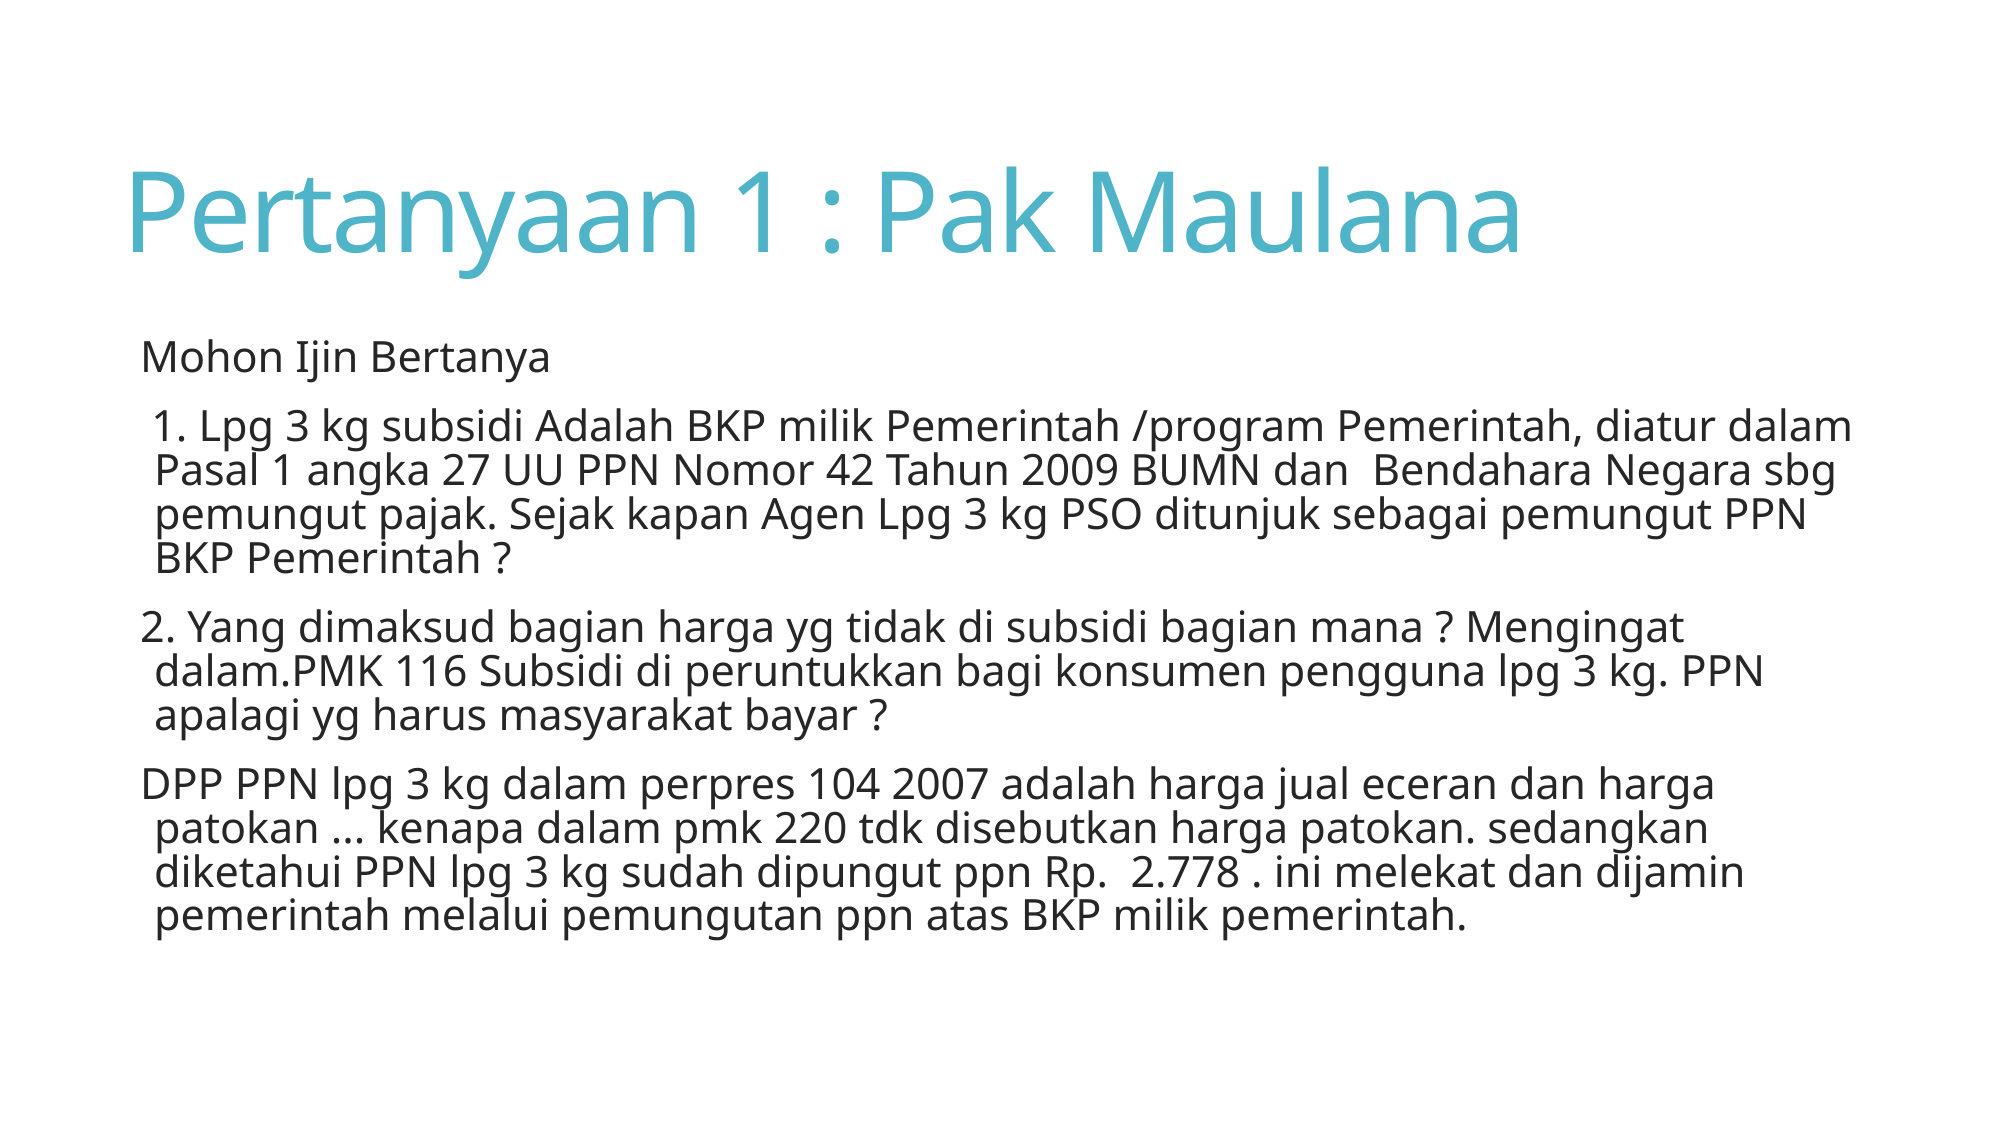

# Pertanyaan 1 : Pak Maulana
Mohon Ijin Bertanya
 1. Lpg 3 kg subsidi Adalah BKP milik Pemerintah /program Pemerintah, diatur dalam Pasal 1 angka 27 UU PPN Nomor 42 Tahun 2009 BUMN dan Bendahara Negara sbg pemungut pajak. Sejak kapan Agen Lpg 3 kg PSO ditunjuk sebagai pemungut PPN BKP Pemerintah ?
2. Yang dimaksud bagian harga yg tidak di subsidi bagian mana ? Mengingat dalam.PMK 116 Subsidi di peruntukkan bagi konsumen pengguna lpg 3 kg. PPN apalagi yg harus masyarakat bayar ?
DPP PPN lpg 3 kg dalam perpres 104 2007 adalah harga jual eceran dan harga patokan ... kenapa dalam pmk 220 tdk disebutkan harga patokan. sedangkan diketahui PPN lpg 3 kg sudah dipungut ppn Rp. 2.778 . ini melekat dan dijamin pemerintah melalui pemungutan ppn atas BKP milik pemerintah.